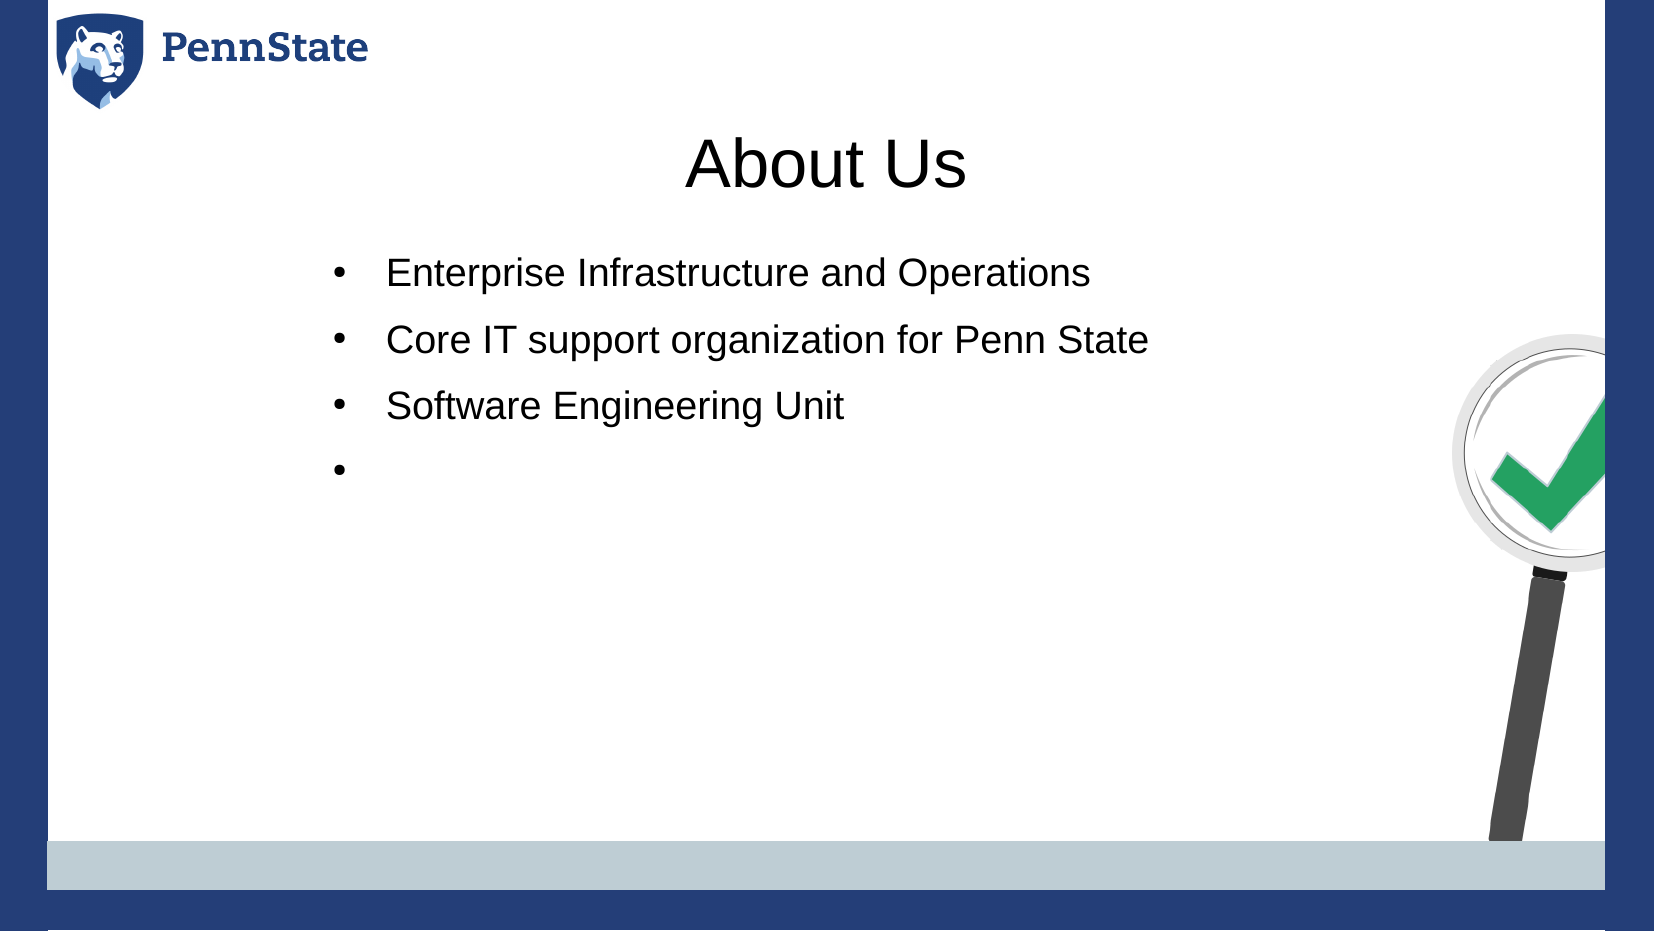

# About Us
Enterprise Infrastructure and Operations
Core IT support organization for Penn State
Software Engineering Unit